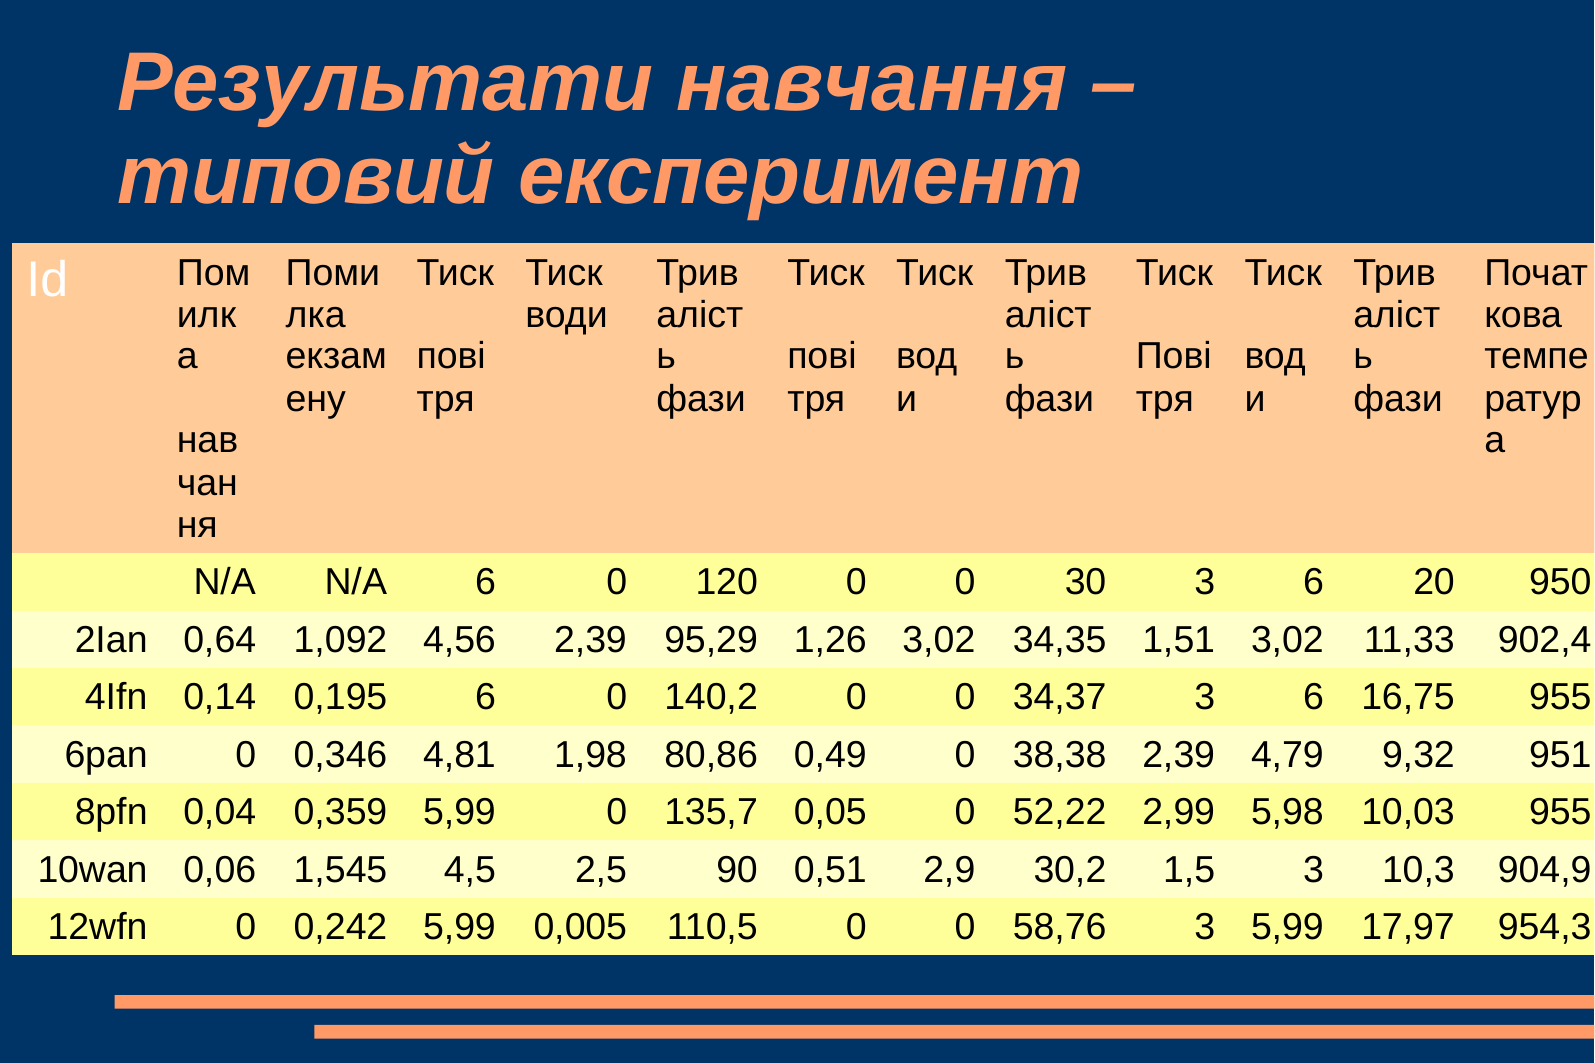

# Результати навчання – типовий експеримент
| Id | Помилка навчання | Помилка екзамену | Тиск повітря | Тиск води | Тривалість фази | Тиск повітря | Тиск води | Тривалість фази | Тиск Повітря | Тиск води | Тривалість фази | Початкова температура |
| --- | --- | --- | --- | --- | --- | --- | --- | --- | --- | --- | --- | --- |
| | N/A | N/A | 6 | 0 | 120 | 0 | 0 | 30 | 3 | 6 | 20 | 950 |
| 2Ian | 0,64 | 1,092 | 4,56 | 2,39 | 95,29 | 1,26 | 3,02 | 34,35 | 1,51 | 3,02 | 11,33 | 902,4 |
| 4Ifn | 0,14 | 0,195 | 6 | 0 | 140,2 | 0 | 0 | 34,37 | 3 | 6 | 16,75 | 955 |
| 6pan | 0 | 0,346 | 4,81 | 1,98 | 80,86 | 0,49 | 0 | 38,38 | 2,39 | 4,79 | 9,32 | 951 |
| 8pfn | 0,04 | 0,359 | 5,99 | 0 | 135,7 | 0,05 | 0 | 52,22 | 2,99 | 5,98 | 10,03 | 955 |
| 10wan | 0,06 | 1,545 | 4,5 | 2,5 | 90 | 0,51 | 2,9 | 30,2 | 1,5 | 3 | 10,3 | 904,9 |
| 12wfn | 0 | 0,242 | 5,99 | 0,005 | 110,5 | 0 | 0 | 58,76 | 3 | 5,99 | 17,97 | 954,3 |